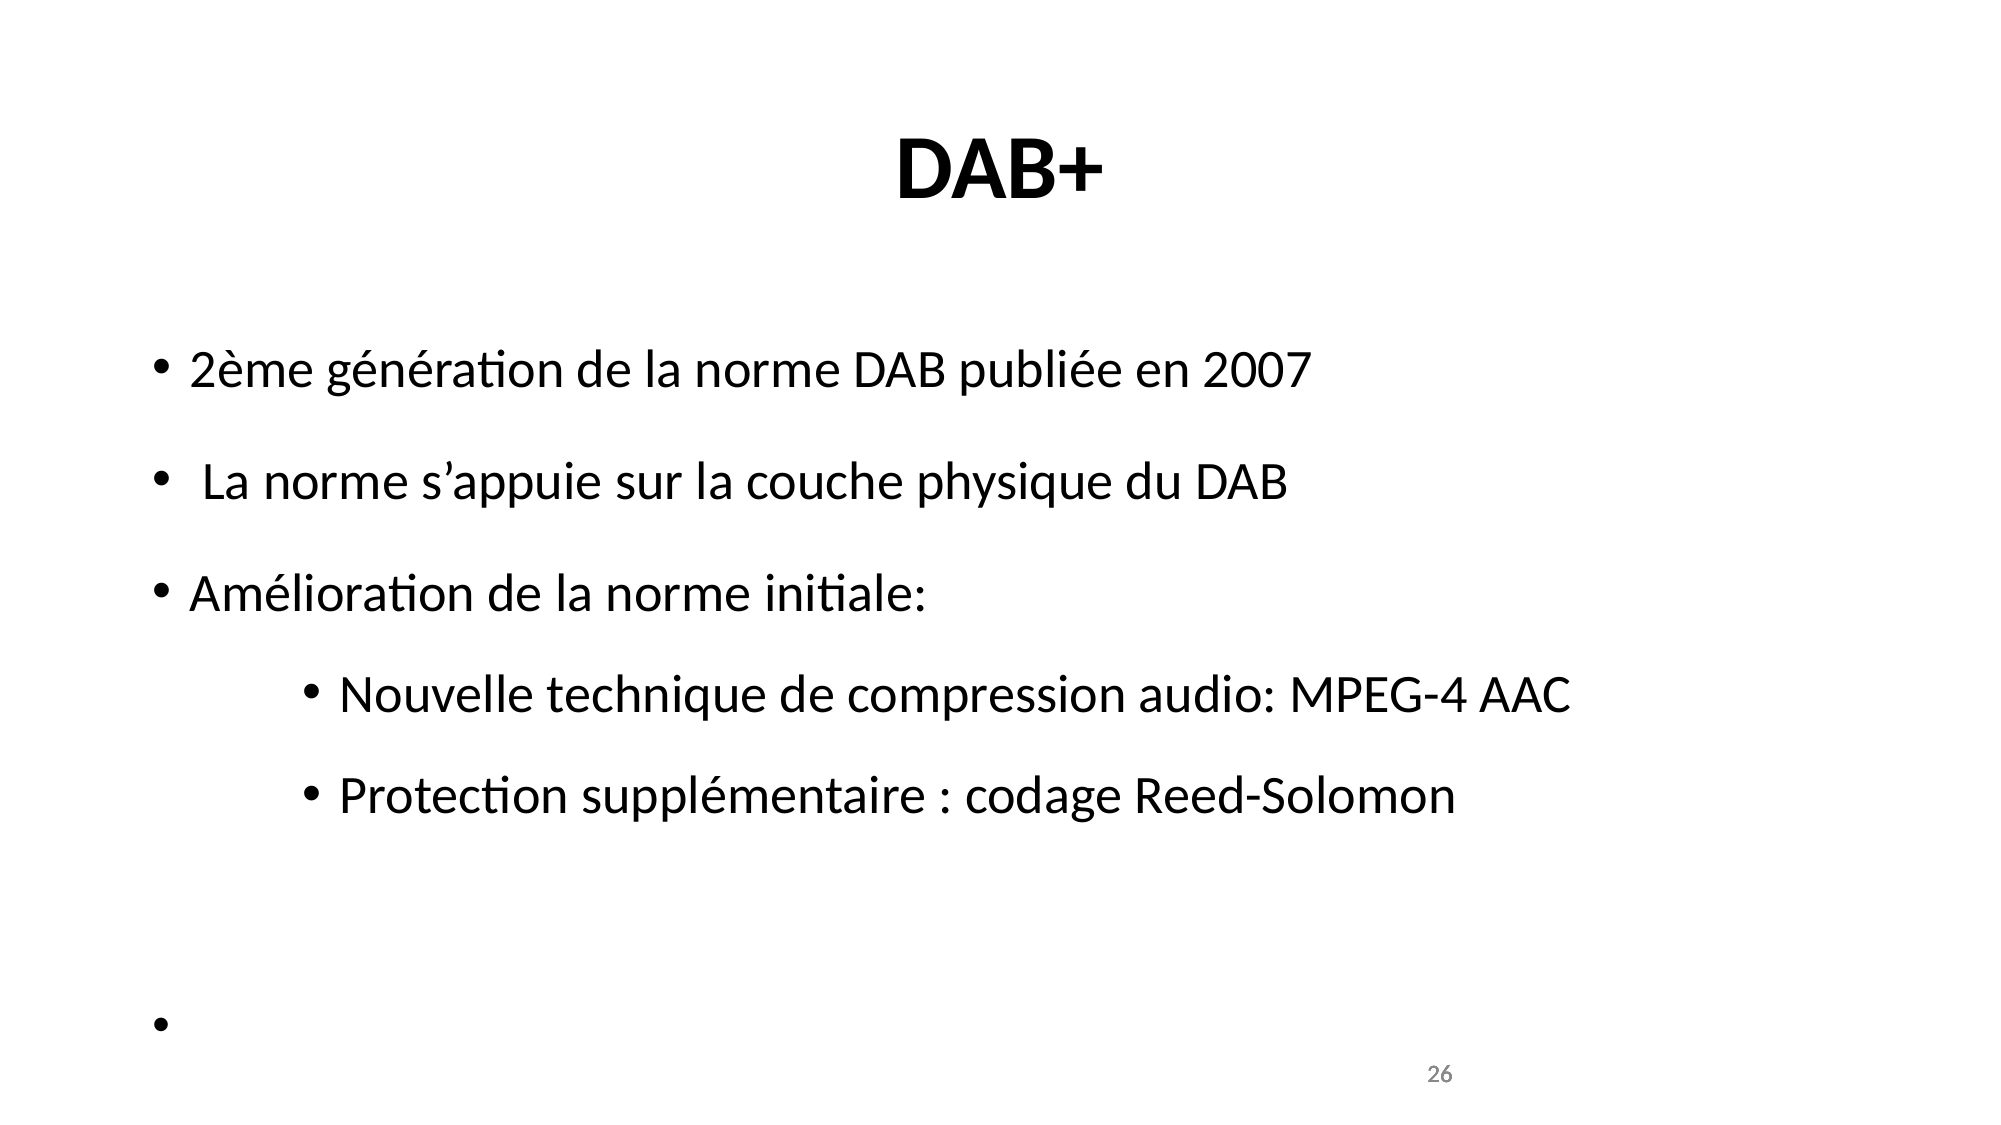

# DAB+
2ème génération de la norme DAB publiée en 2007
 La norme s’appuie sur la couche physique du DAB
Amélioration de la norme initiale:
Nouvelle technique de compression audio: MPEG-4 AAC
Protection supplémentaire : codage Reed-Solomon